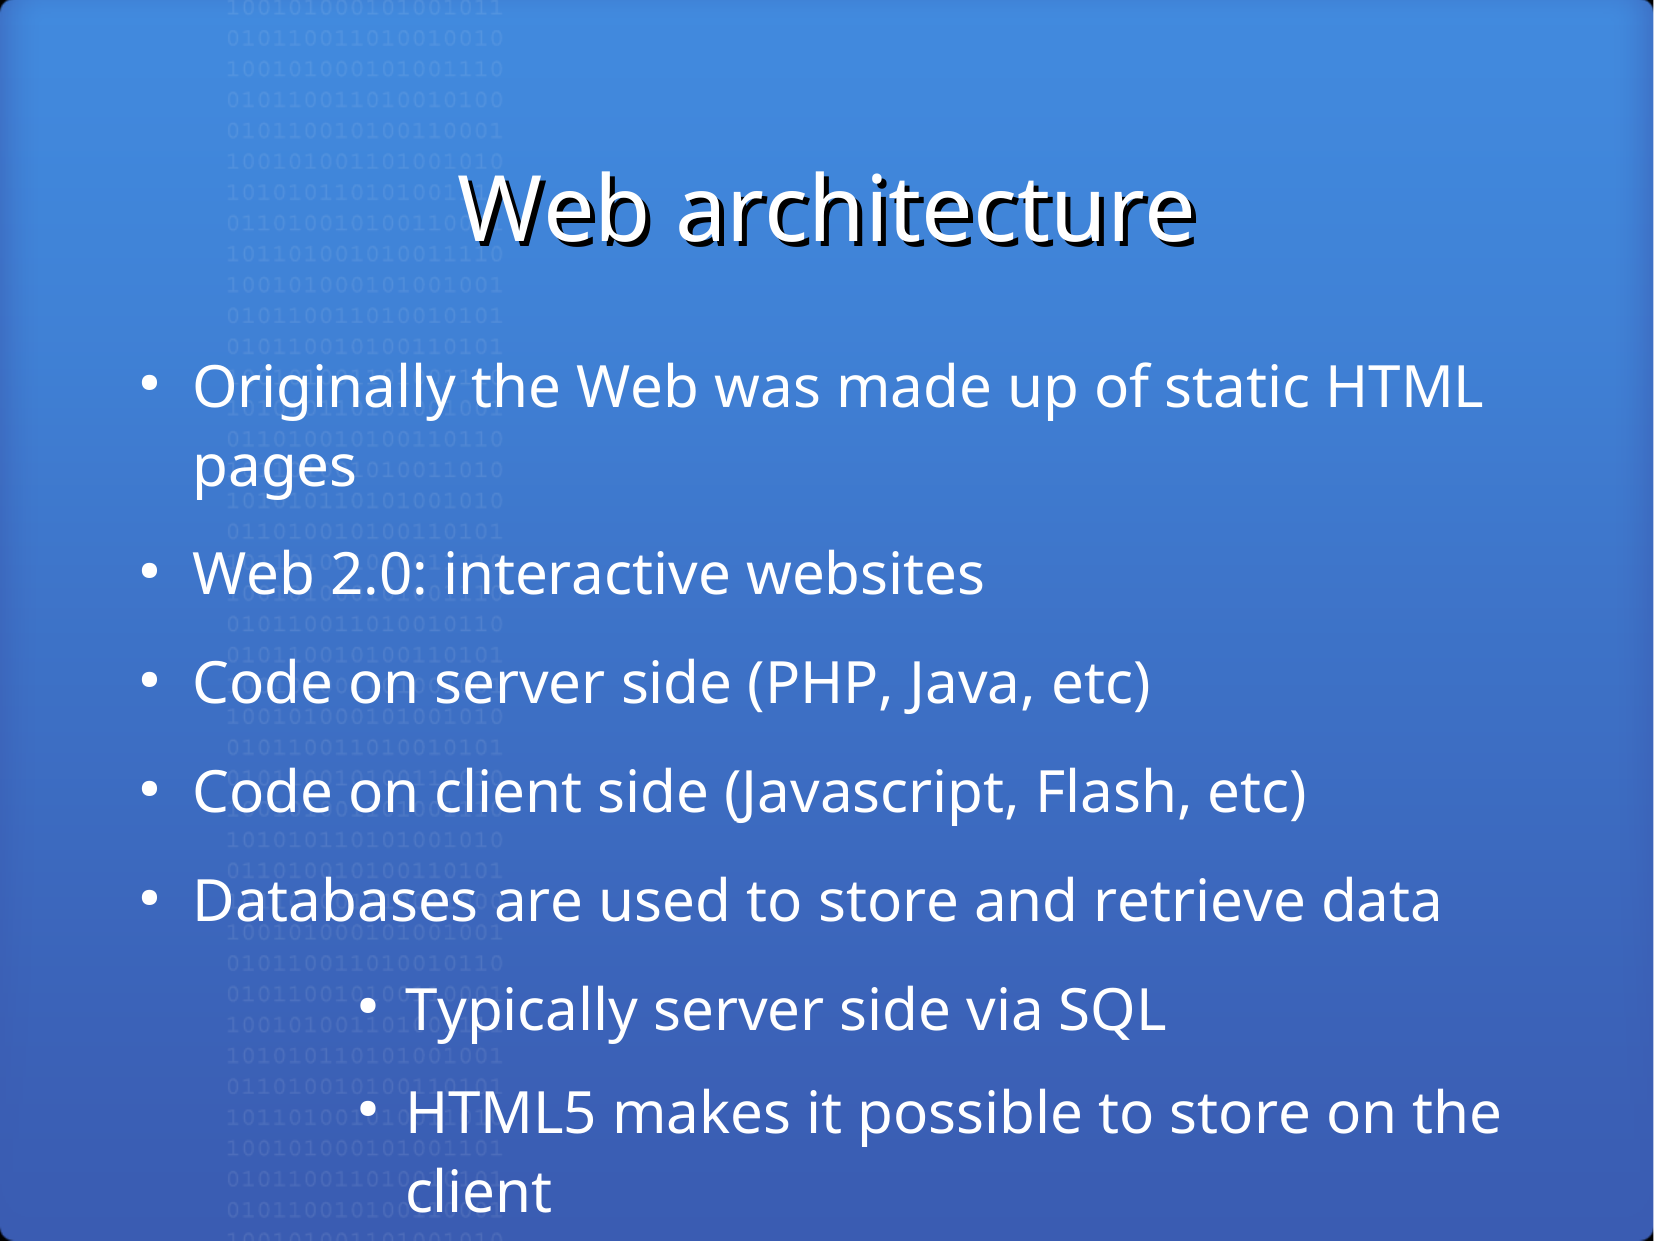

# Web architecture
Originally the Web was made up of static HTML pages
Web 2.0: interactive websites
Code on server side (PHP, Java, etc)
Code on client side (Javascript, Flash, etc)
Databases are used to store and retrieve data
Typically server side via SQL
HTML5 makes it possible to store on the client